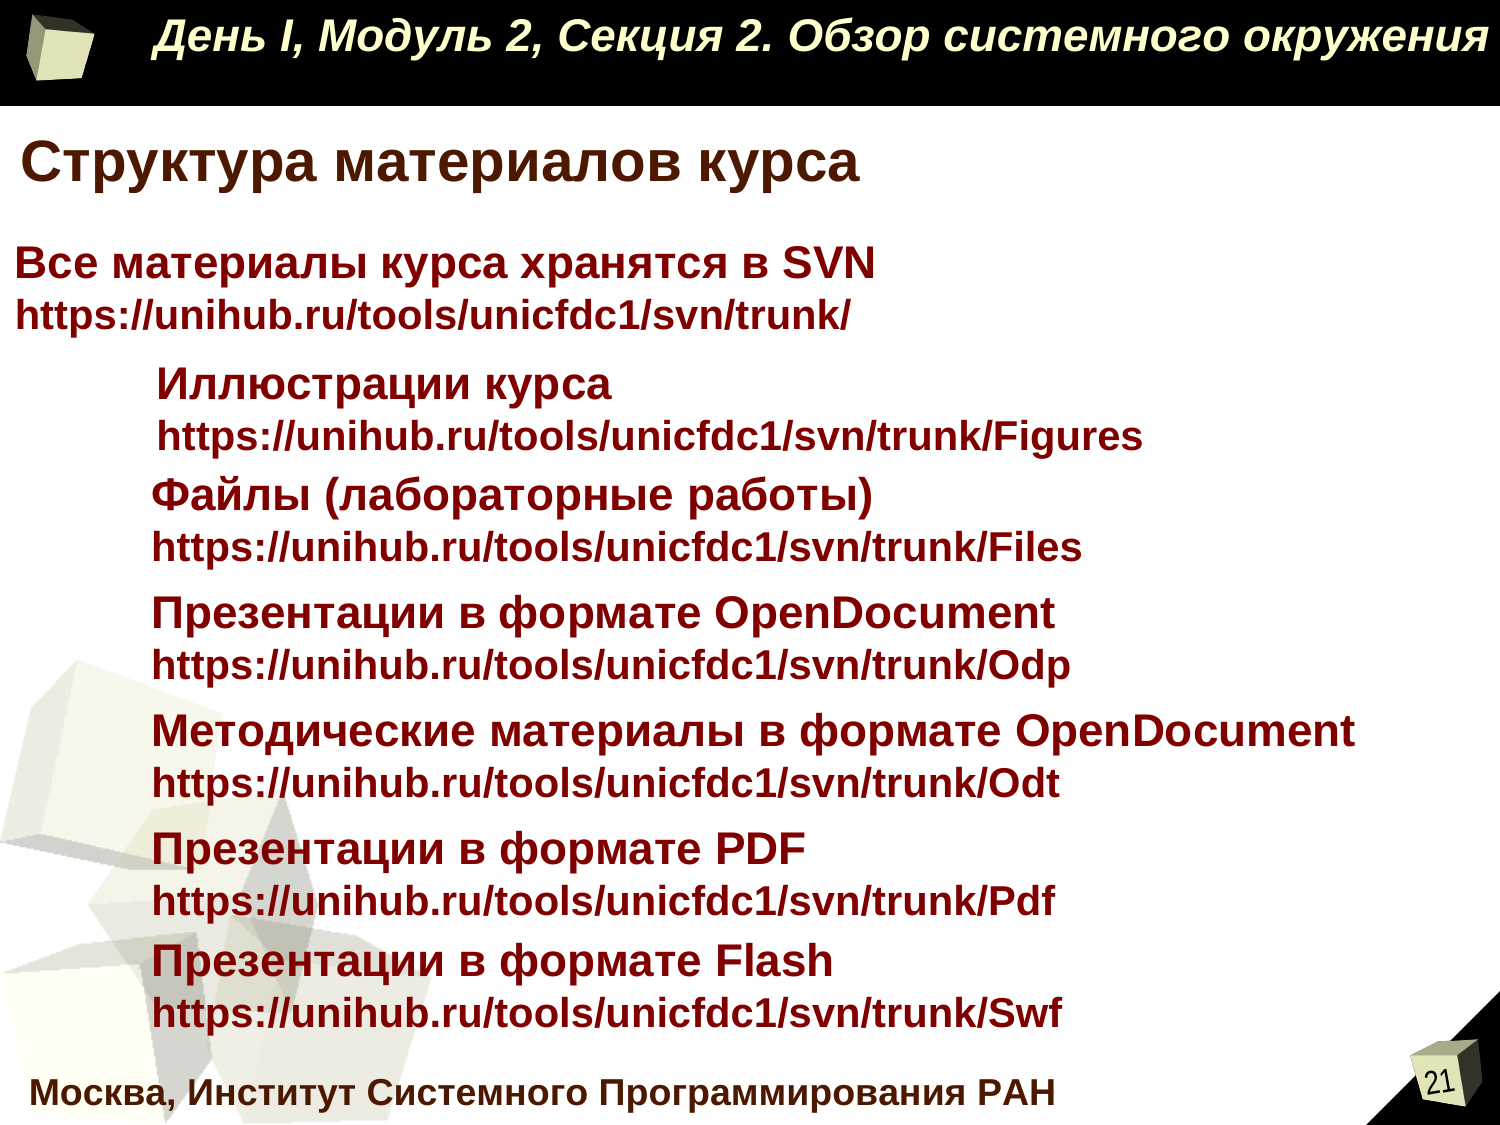

#
Структура материалов курса
Все материалы курса хранятся в SVN
https://unihub.ru/tools/unicfdc1/svn/trunk/
Иллюстрации курса
https://unihub.ru/tools/unicfdc1/svn/trunk/Figures
Файлы (лабораторные работы)
https://unihub.ru/tools/unicfdc1/svn/trunk/Files
Презентации в формате OpenDocument
https://unihub.ru/tools/unicfdc1/svn/trunk/Odp
Методические материалы в формате OpenDocument
https://unihub.ru/tools/unicfdc1/svn/trunk/Odt
Презентации в формате PDF
https://unihub.ru/tools/unicfdc1/svn/trunk/Pdf
Презентации в формате Flash
https://unihub.ru/tools/unicfdc1/svn/trunk/Swf